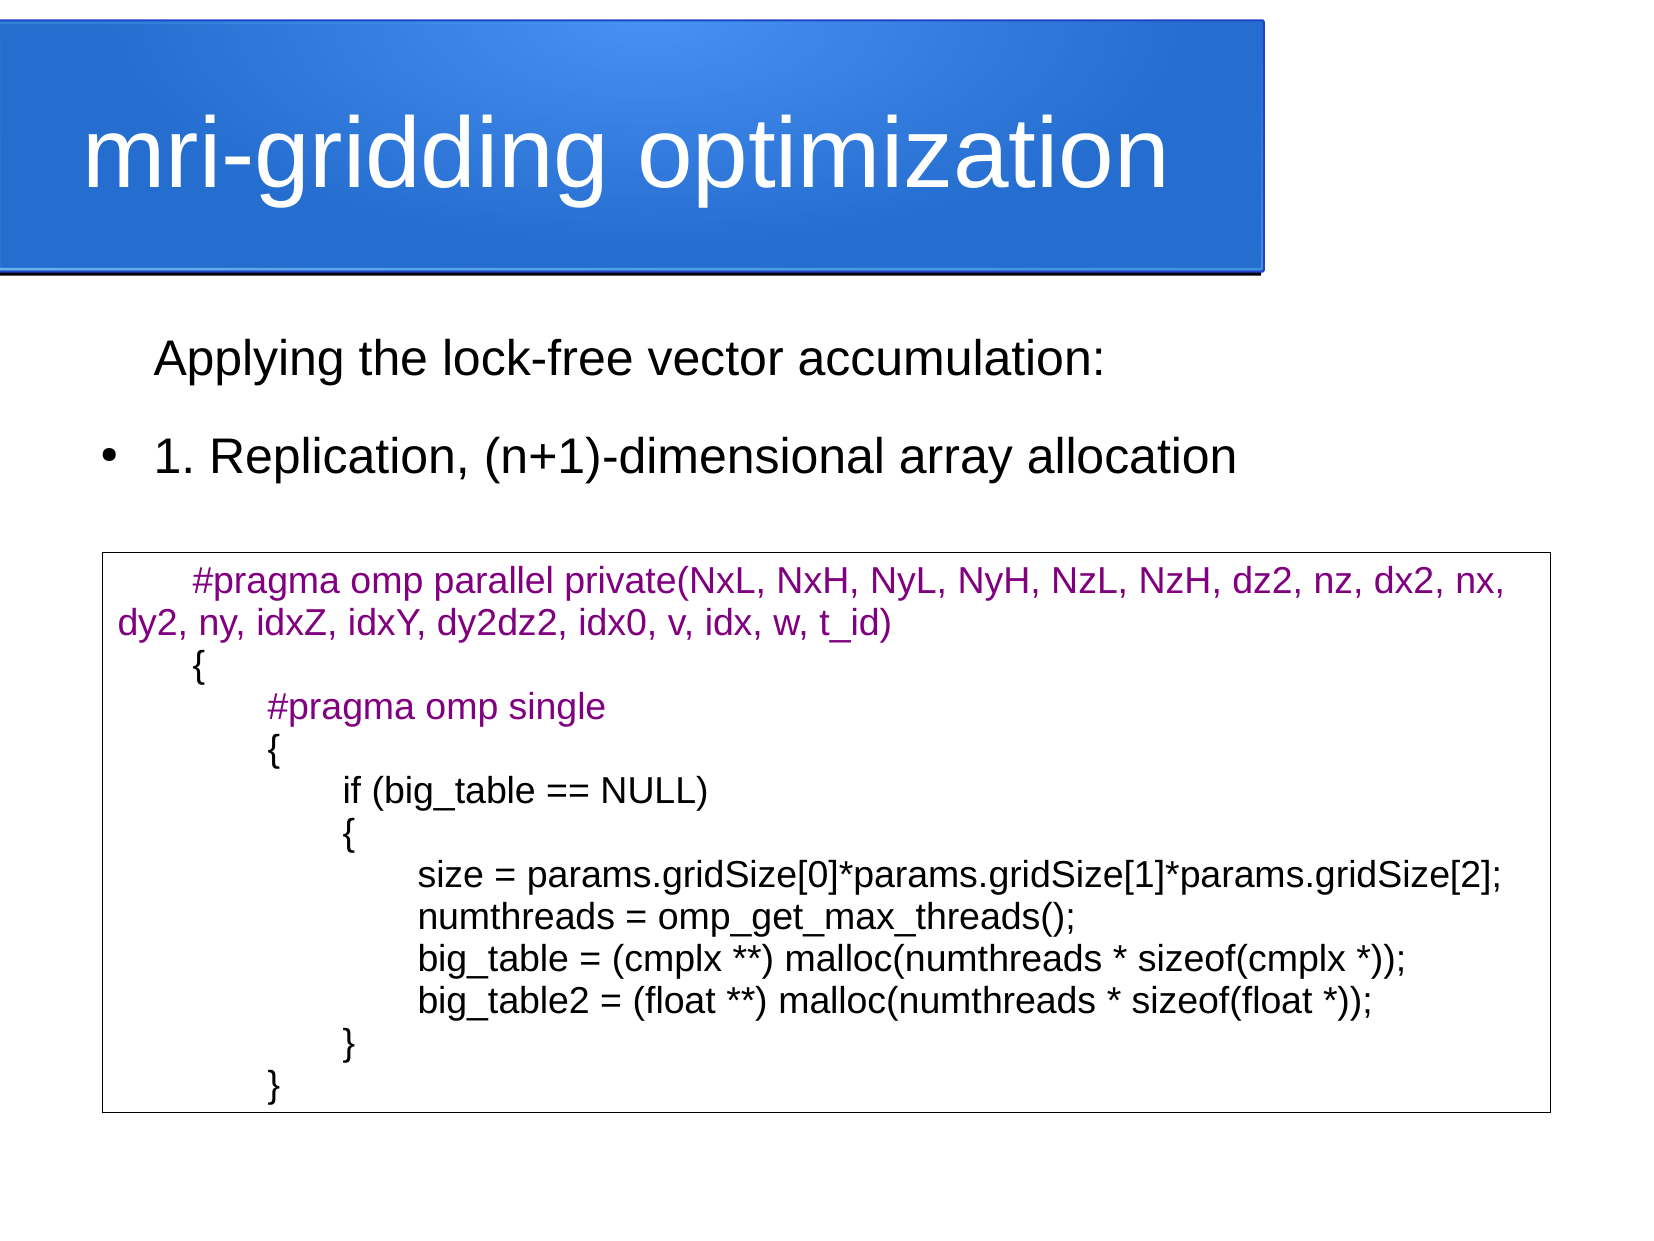

# mri-gridding optimization
Applying the lock-free vector accumulation:
1. Replication, (n+1)-dimensional array allocation
	#pragma omp parallel private(NxL, NxH, NyL, NyH, NzL, NzH, dz2, nz, dx2, nx, dy2, ny, idxZ, idxY, dy2dz2, idx0, v, idx, w, t_id)
	{
		#pragma omp single
		{
			if (big_table == NULL)
			{
				size = params.gridSize[0]*params.gridSize[1]*params.gridSize[2];
				numthreads = omp_get_max_threads();
				big_table = (cmplx **) malloc(numthreads * sizeof(cmplx *));
				big_table2 = (float **) malloc(numthreads * sizeof(float *));
			}
		}